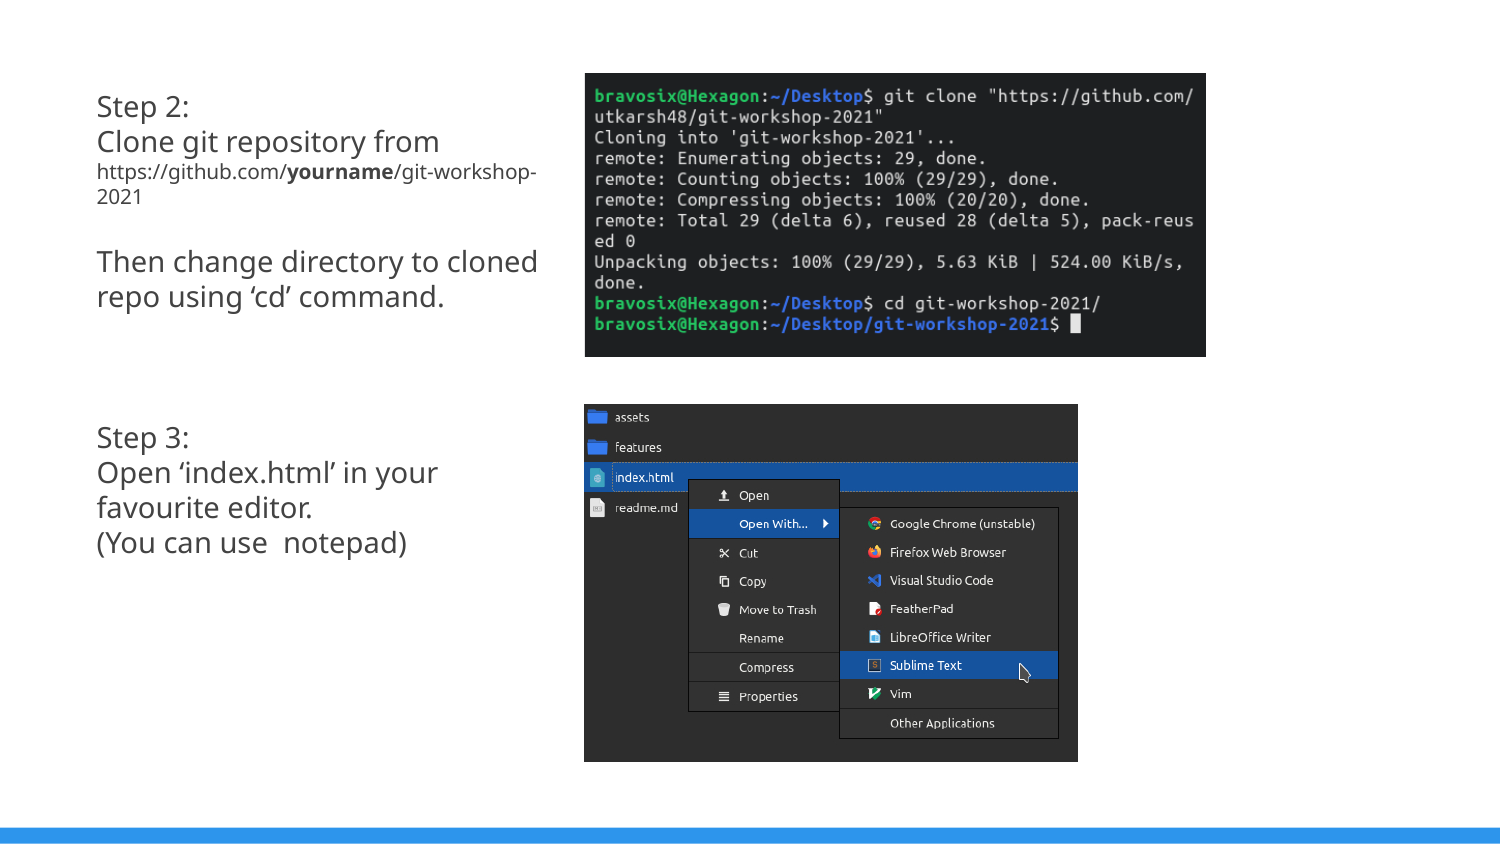

Step 2:
Clone git repository from
https://github.com/yourname/git-workshop-2021
Then change directory to cloned repo using ‘cd’ command.
Step 3:
Open ‘index.html’ in your favourite editor.
(You can use notepad)